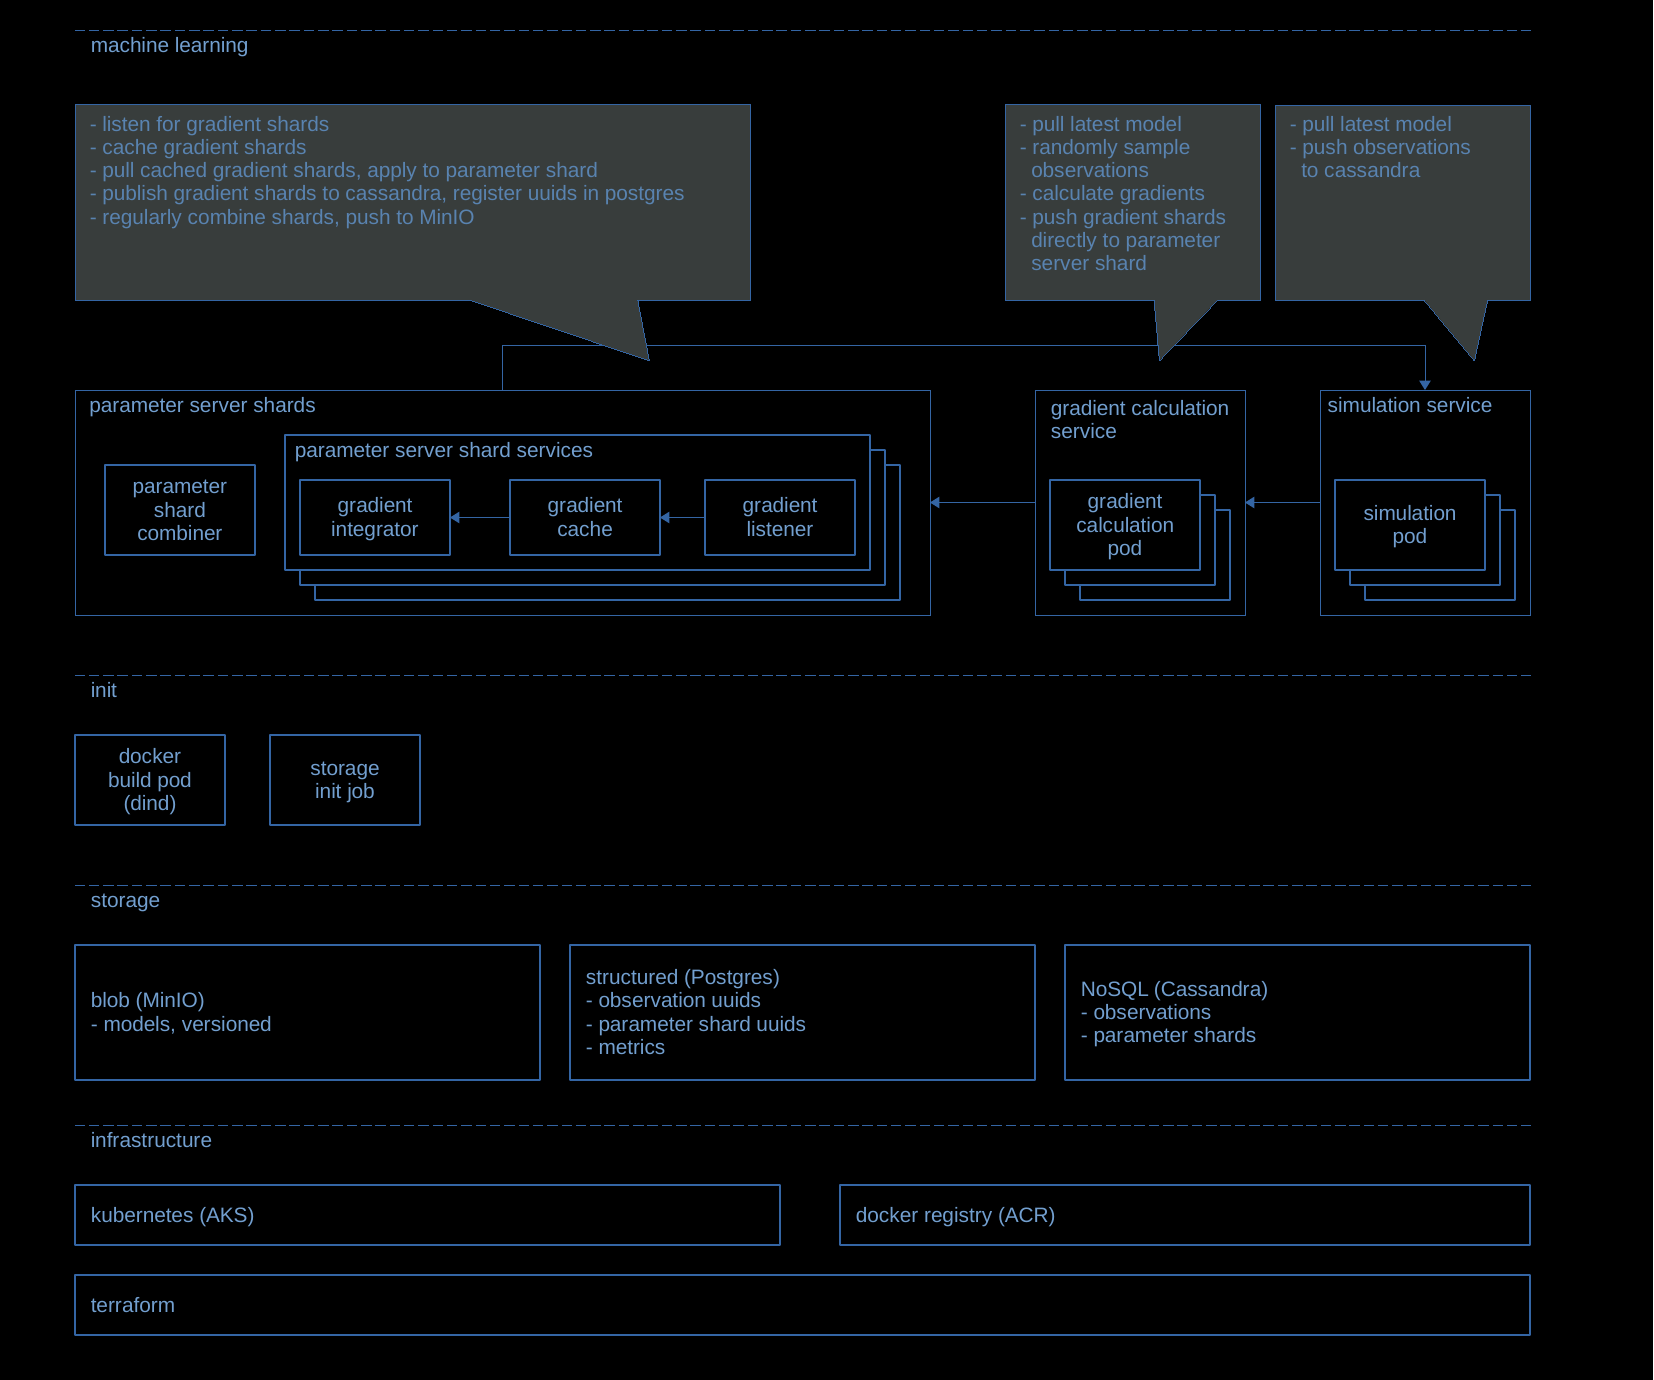

machine learning
- listen for gradient shards
- cache gradient shards
- pull cached gradient shards, apply to parameter shard
- publish gradient shards to cassandra, register uuids in postgres
- regularly combine shards, push to MinIO
- pull latest model
- randomly sample
 observations
- calculate gradients
- push gradient shards
 directly to parameter
 server shard
- pull latest model
- push observations
 to cassandra
parameter server shards
simulation service
gradient calculation
service
 parameter server shard services
gradient
integrator
gradient
cache
gradient
listener
parameter
shard
combiner
gradient
calculation
pod
simulation
pod
init
docker
build pod
(dind)
storage
init job
storage
blob (MinIO)
- models, versioned
structured (Postgres)
- observation uuids
- parameter shard uuids
- metrics
NoSQL (Cassandra)
- observations
- parameter shards
infrastructure
kubernetes (AKS)
docker registry (ACR)
terraform